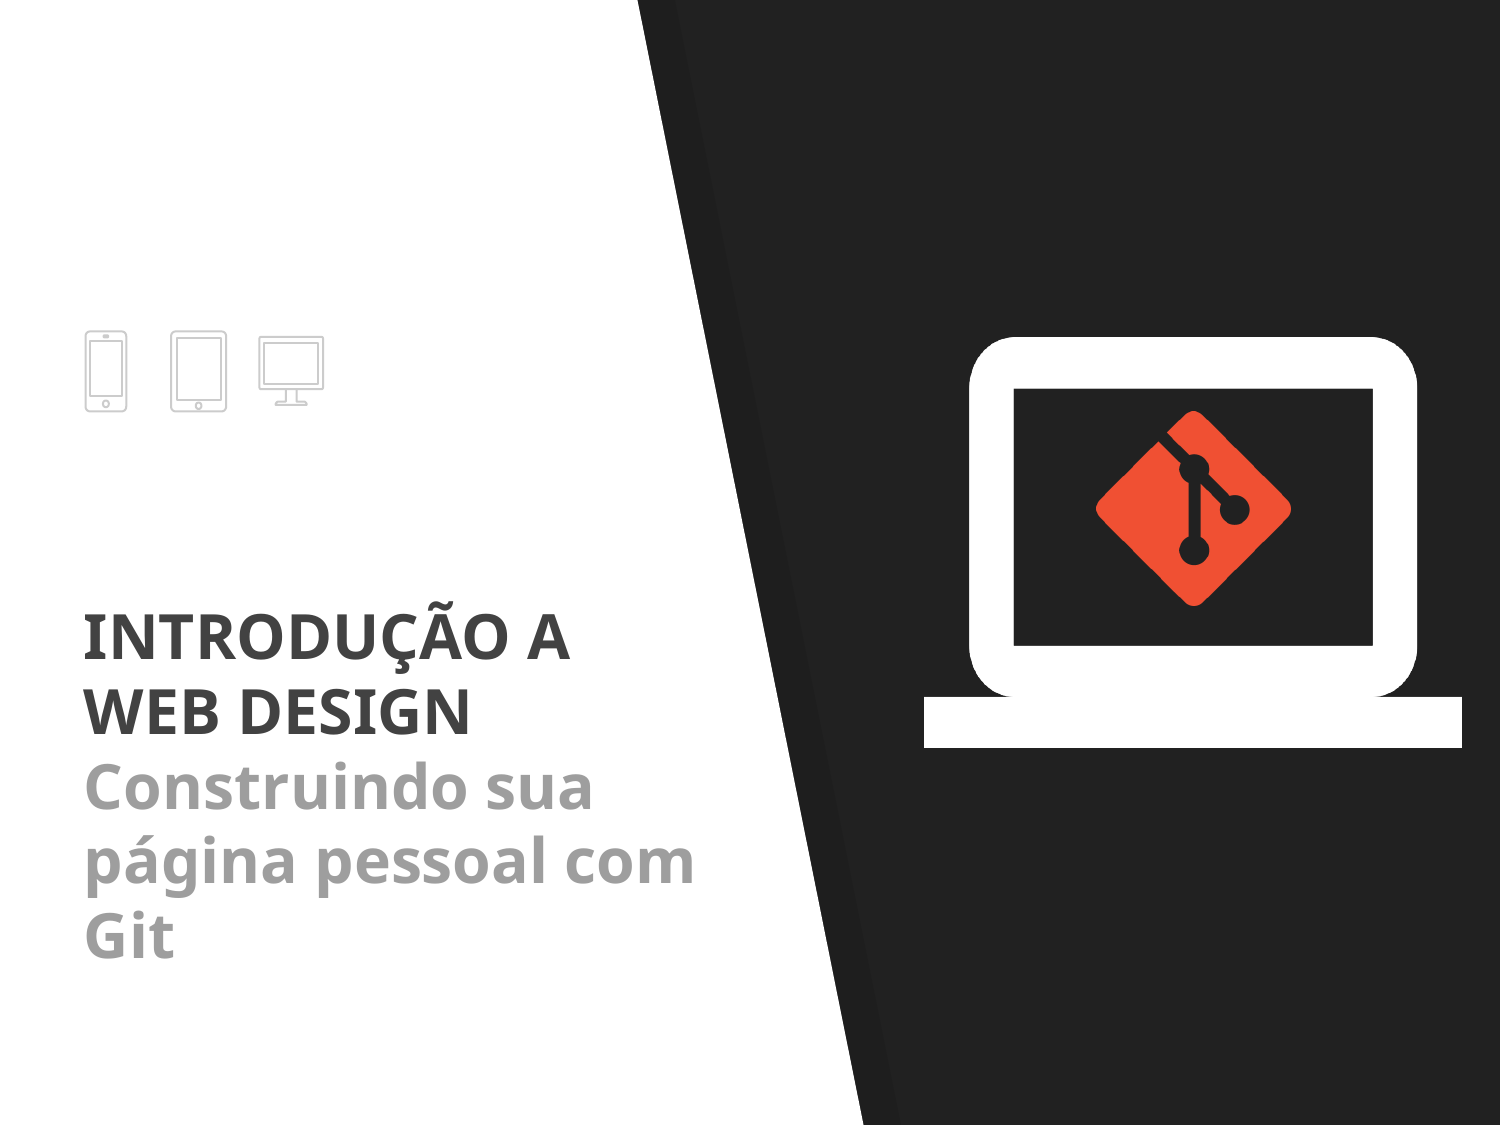

# INTRODUÇÃO A WEB DESIGN Construindo sua página pessoal com Git